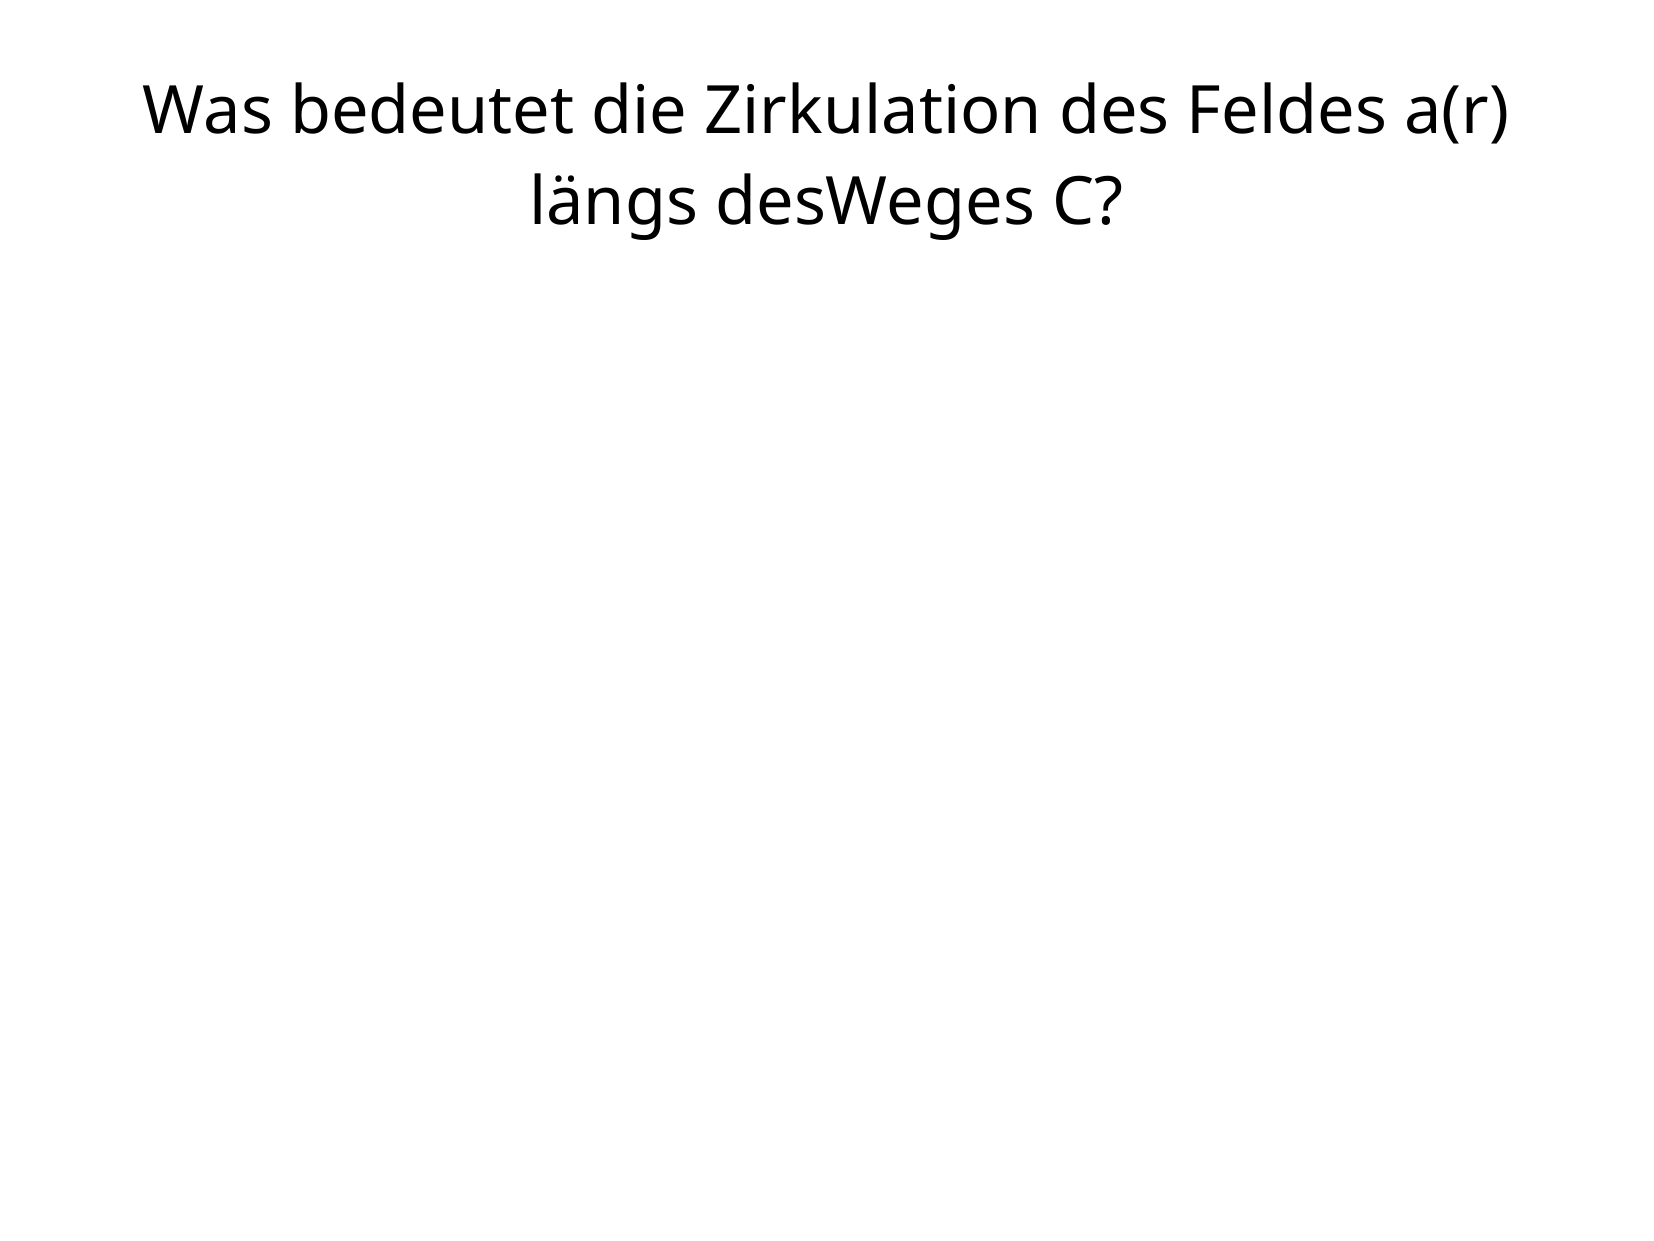

# Was bedeutet die Zirkulation des Feldes a(r) längs desWeges C?